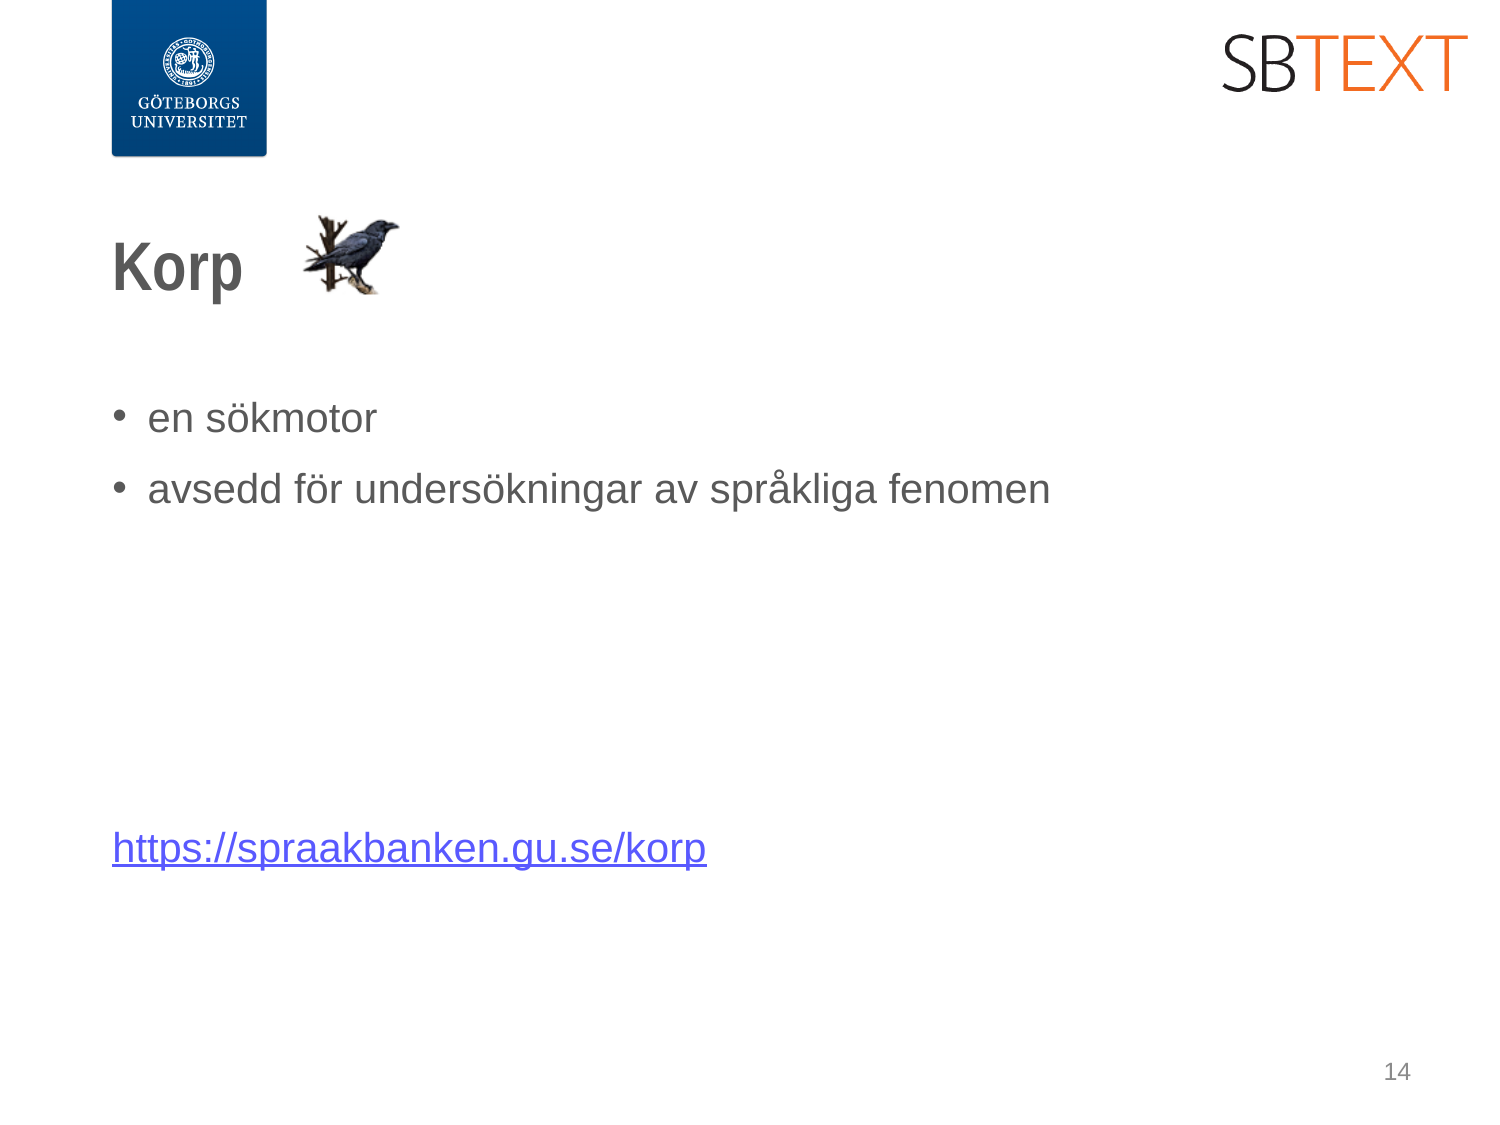

# Korp
en sökmotor
avsedd för undersökningar av språkliga fenomen
https://spraakbanken.gu.se/korp